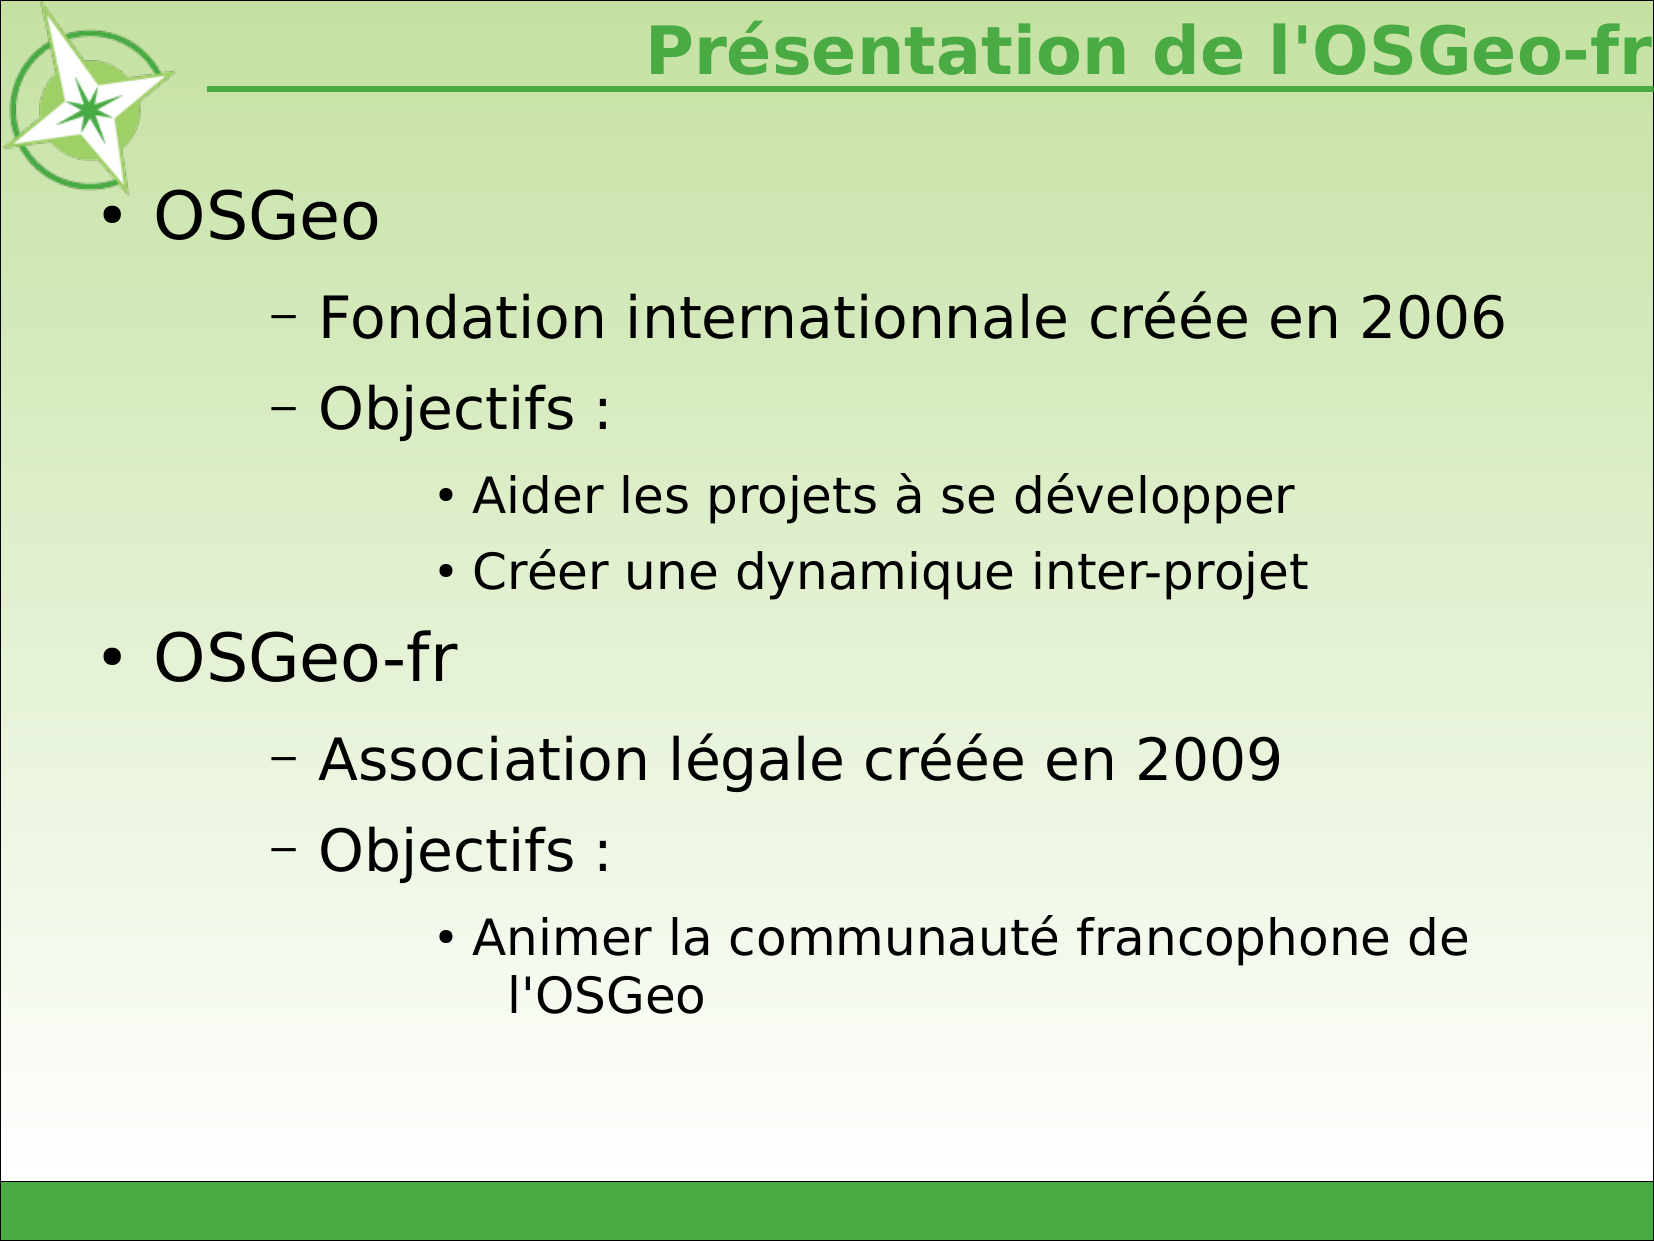

# Présentation de l'OSGeo-fr
OSGeo
Fondation internationnale créée en 2006
Objectifs :
Aider les projets à se développer
Créer une dynamique inter-projet
OSGeo-fr
Association légale créée en 2009
Objectifs :
Animer la communauté francophone de l'OSGeo